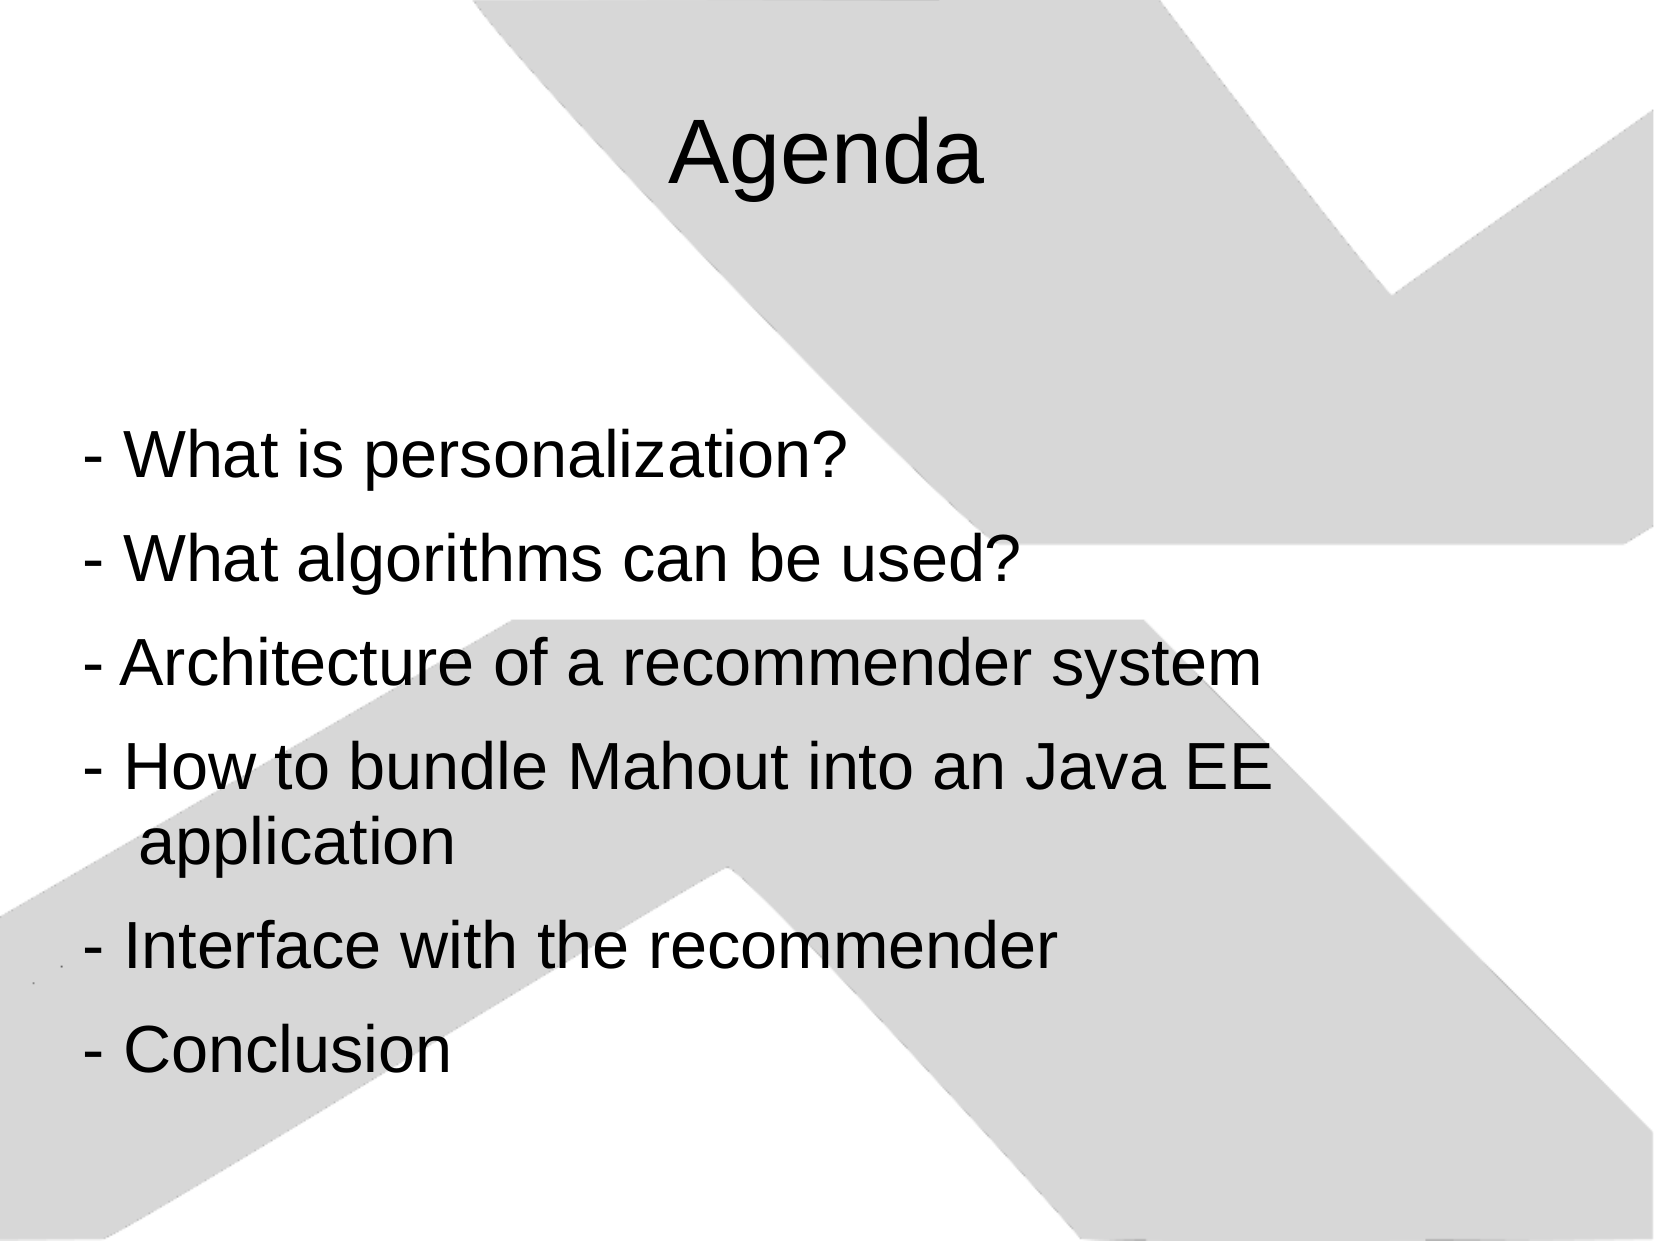

# Agenda
- What is personalization?
- What algorithms can be used?
- Architecture of a recommender system
- How to bundle Mahout into an Java EE application
- Interface with the recommender
- Conclusion